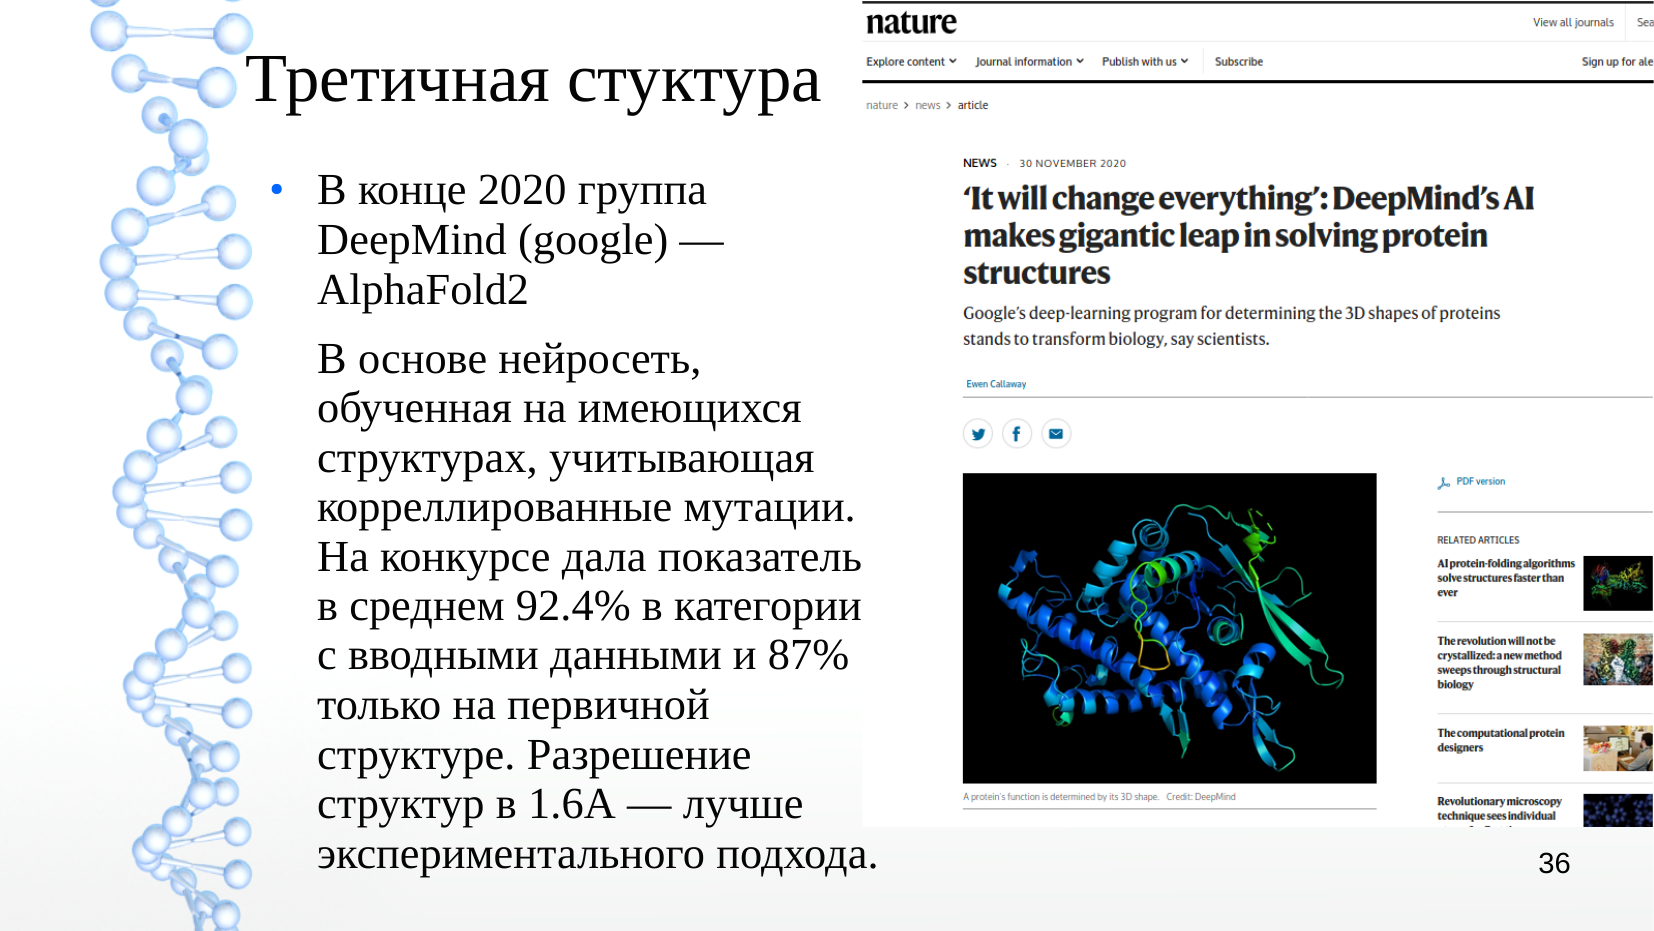

# Третичная стуктура
В конце 2020 группа DeepMind (google) — AlphaFold2
В основе нейросеть, обученная на имеющихся структурах, учитывающая корреллированные мутации. На конкурсе дала показатель в среднем 92.4% в категории с вводными данными и 87% только на первичной структуре. Разрешение структур в 1.6А — лучше экспериментального подхода.
36